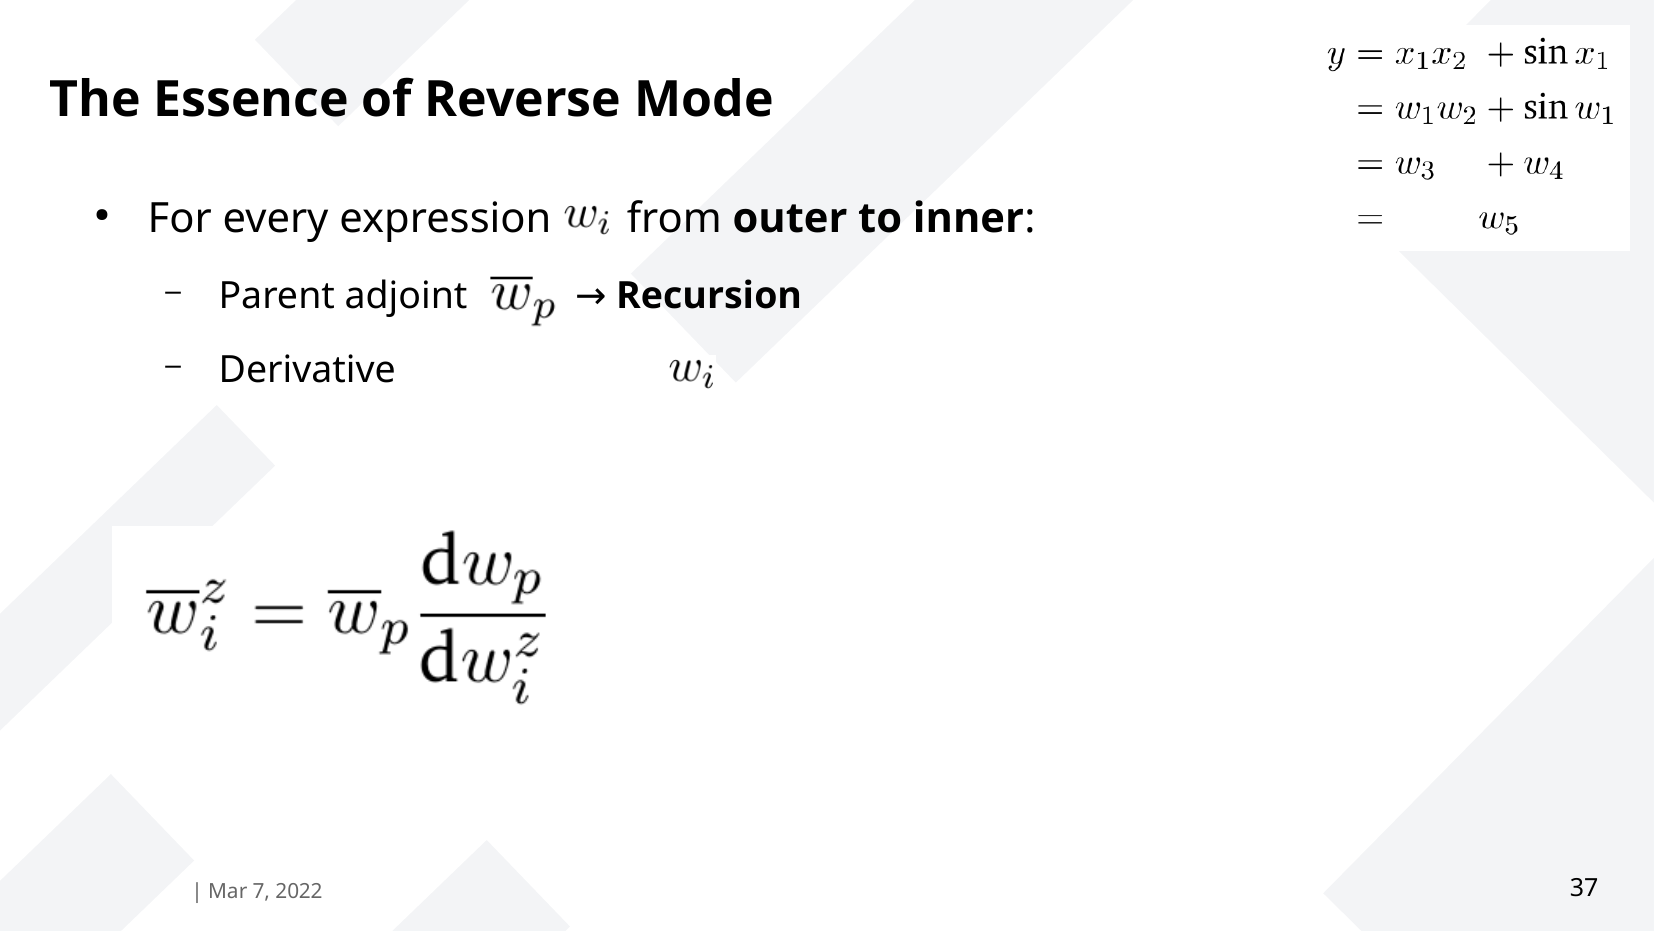

# The Essence of Reverse Mode
For every expression from outer to inner:
Parent adjoint → Recursion
Derivative